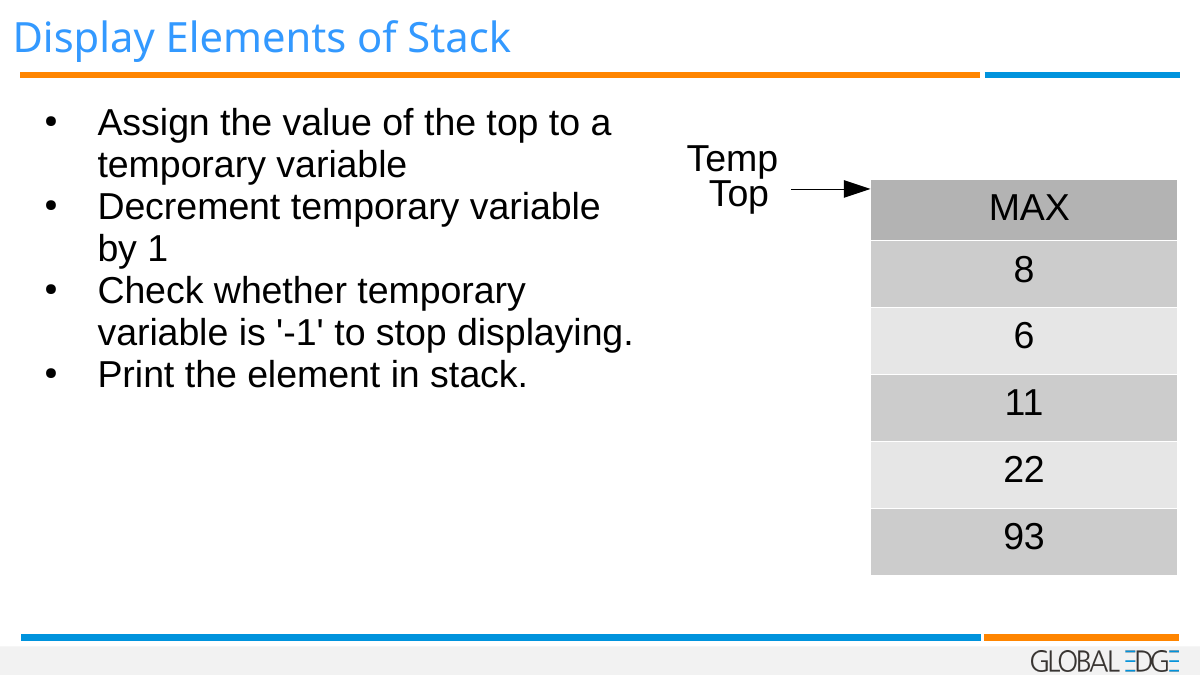

# Display Elements of Stack
Assign the value of the top to a temporary variable
Decrement temporary variable by 1
Check whether temporary variable is '-1' to stop displaying.
Print the element in stack.
Temp
Top
| MAX |
| --- |
| 8 |
| 6 |
| 11 |
| 22 |
| 93 |